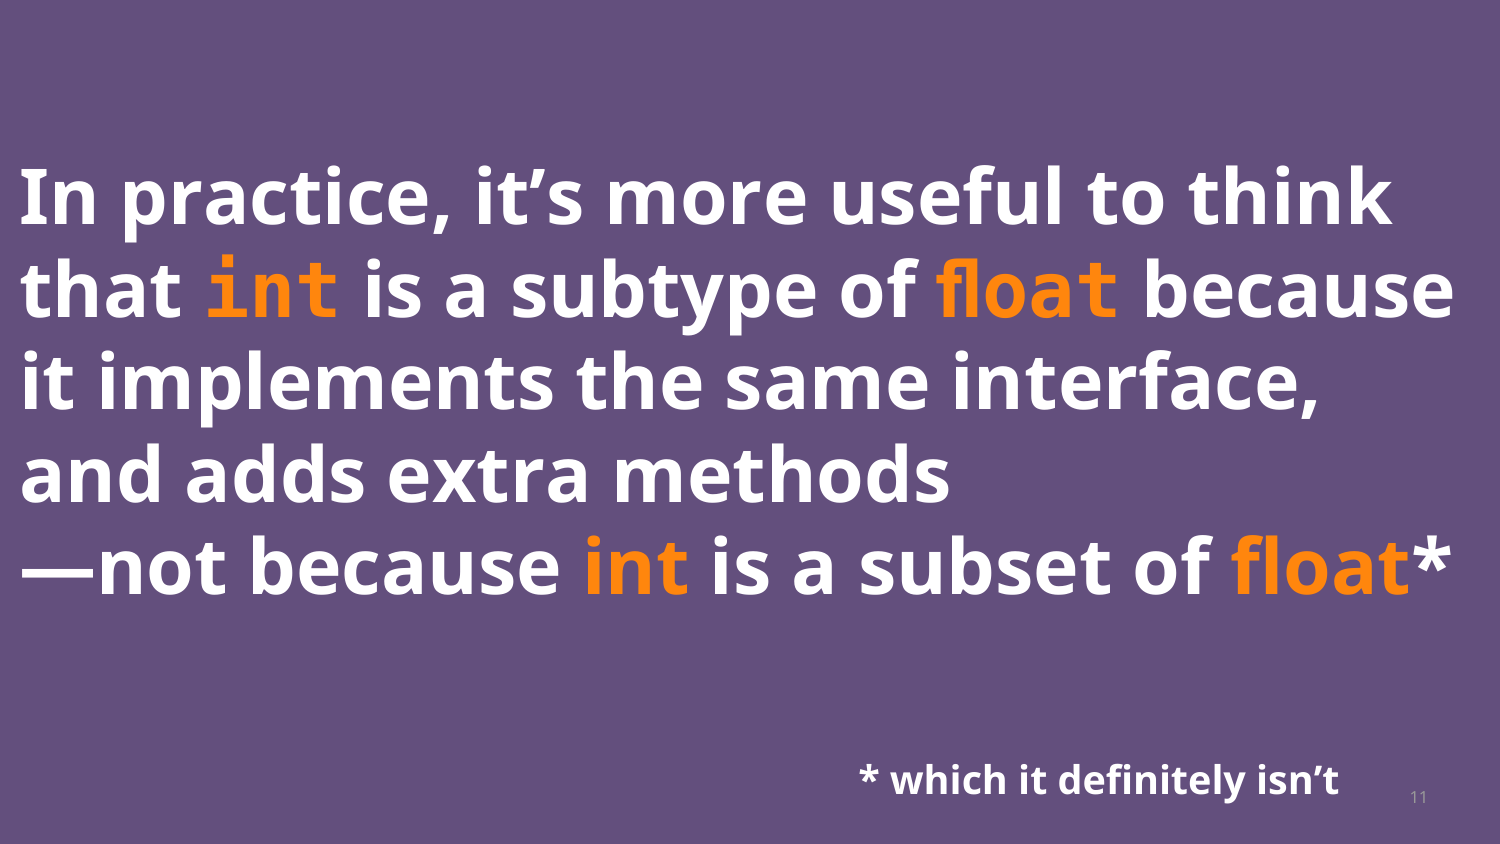

In practice, it’s more useful to think
that int is a subtype of ﬂoat because
it implements the same interface,
and adds extra methods
—not because int is a subset of ﬂoat*
* which it definitely isn’t
11